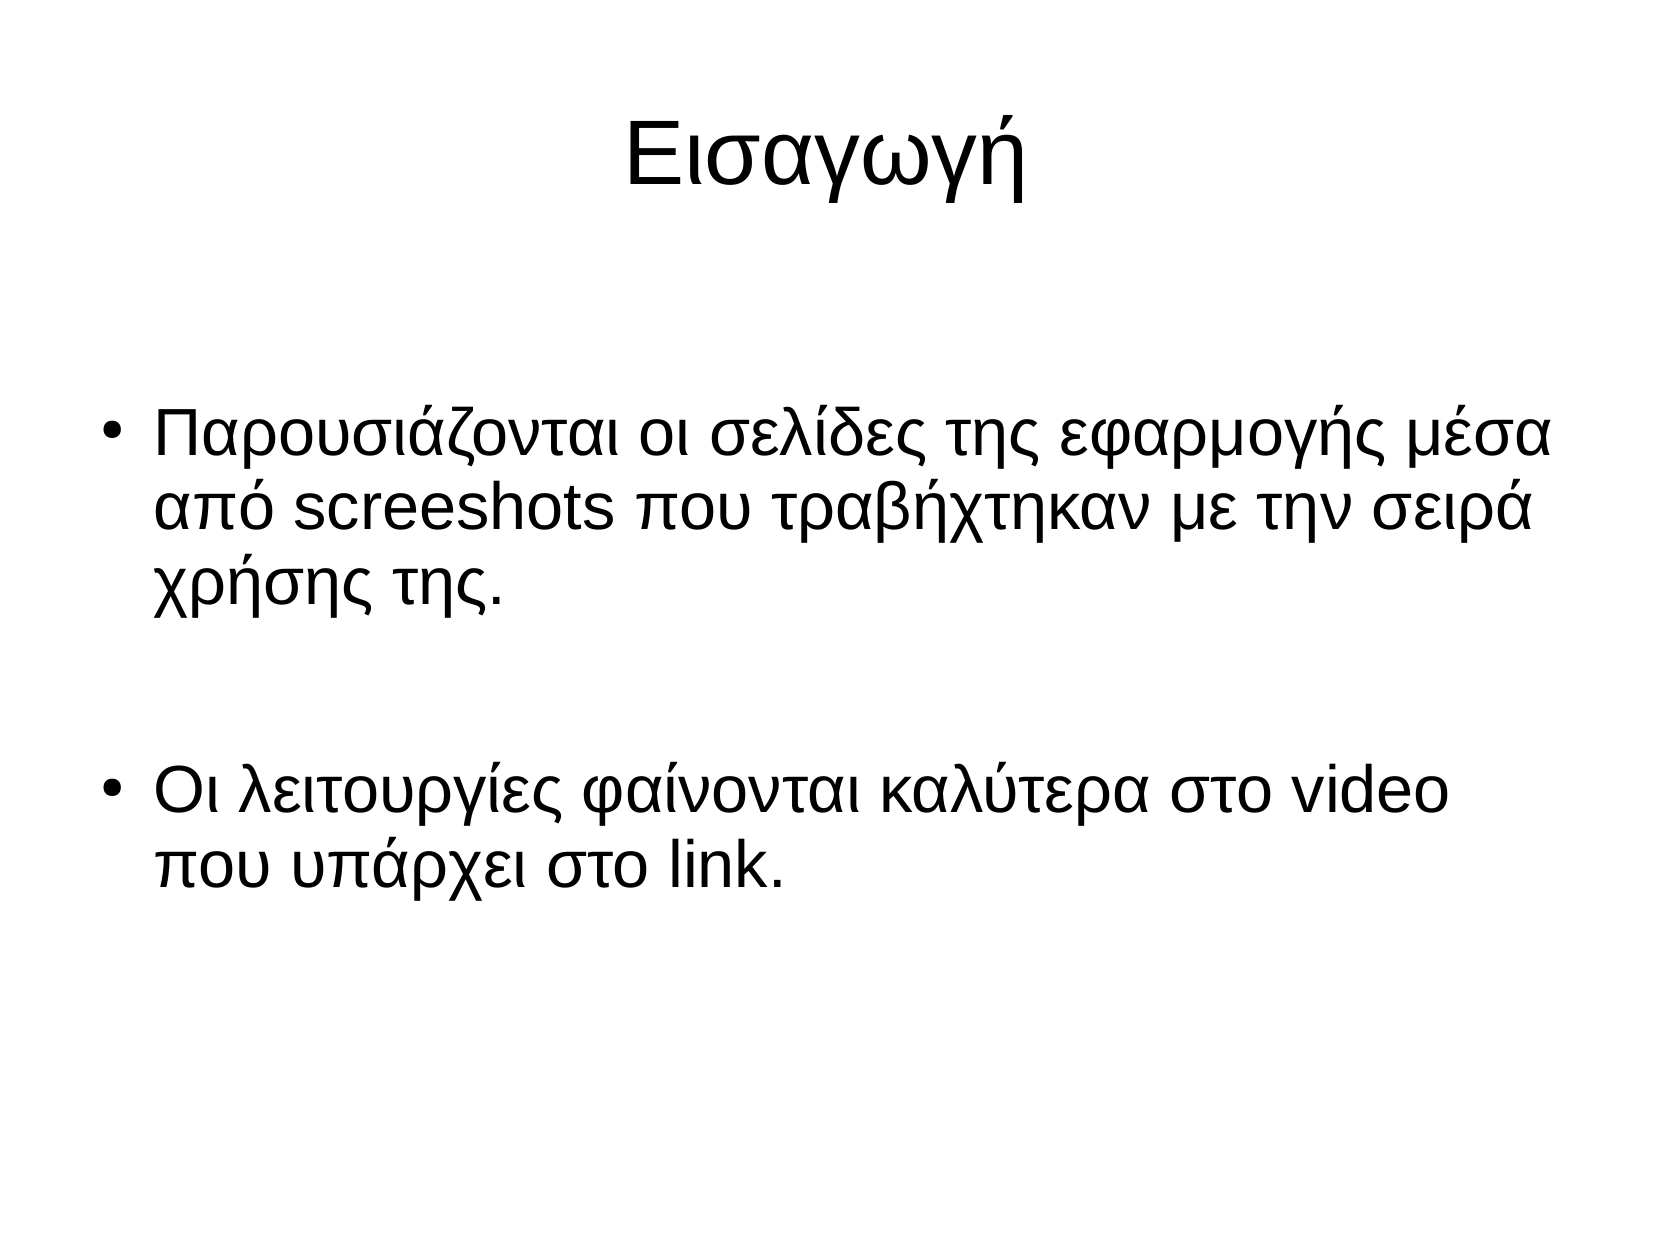

# Εισαγωγή
Παρουσιάζονται οι σελίδες της εφαρμογής μέσα από screeshots που τραβήχτηκαν με την σειρά χρήσης της.
Οι λειτουργίες φαίνονται καλύτερα στο video που υπάρχει στο link.